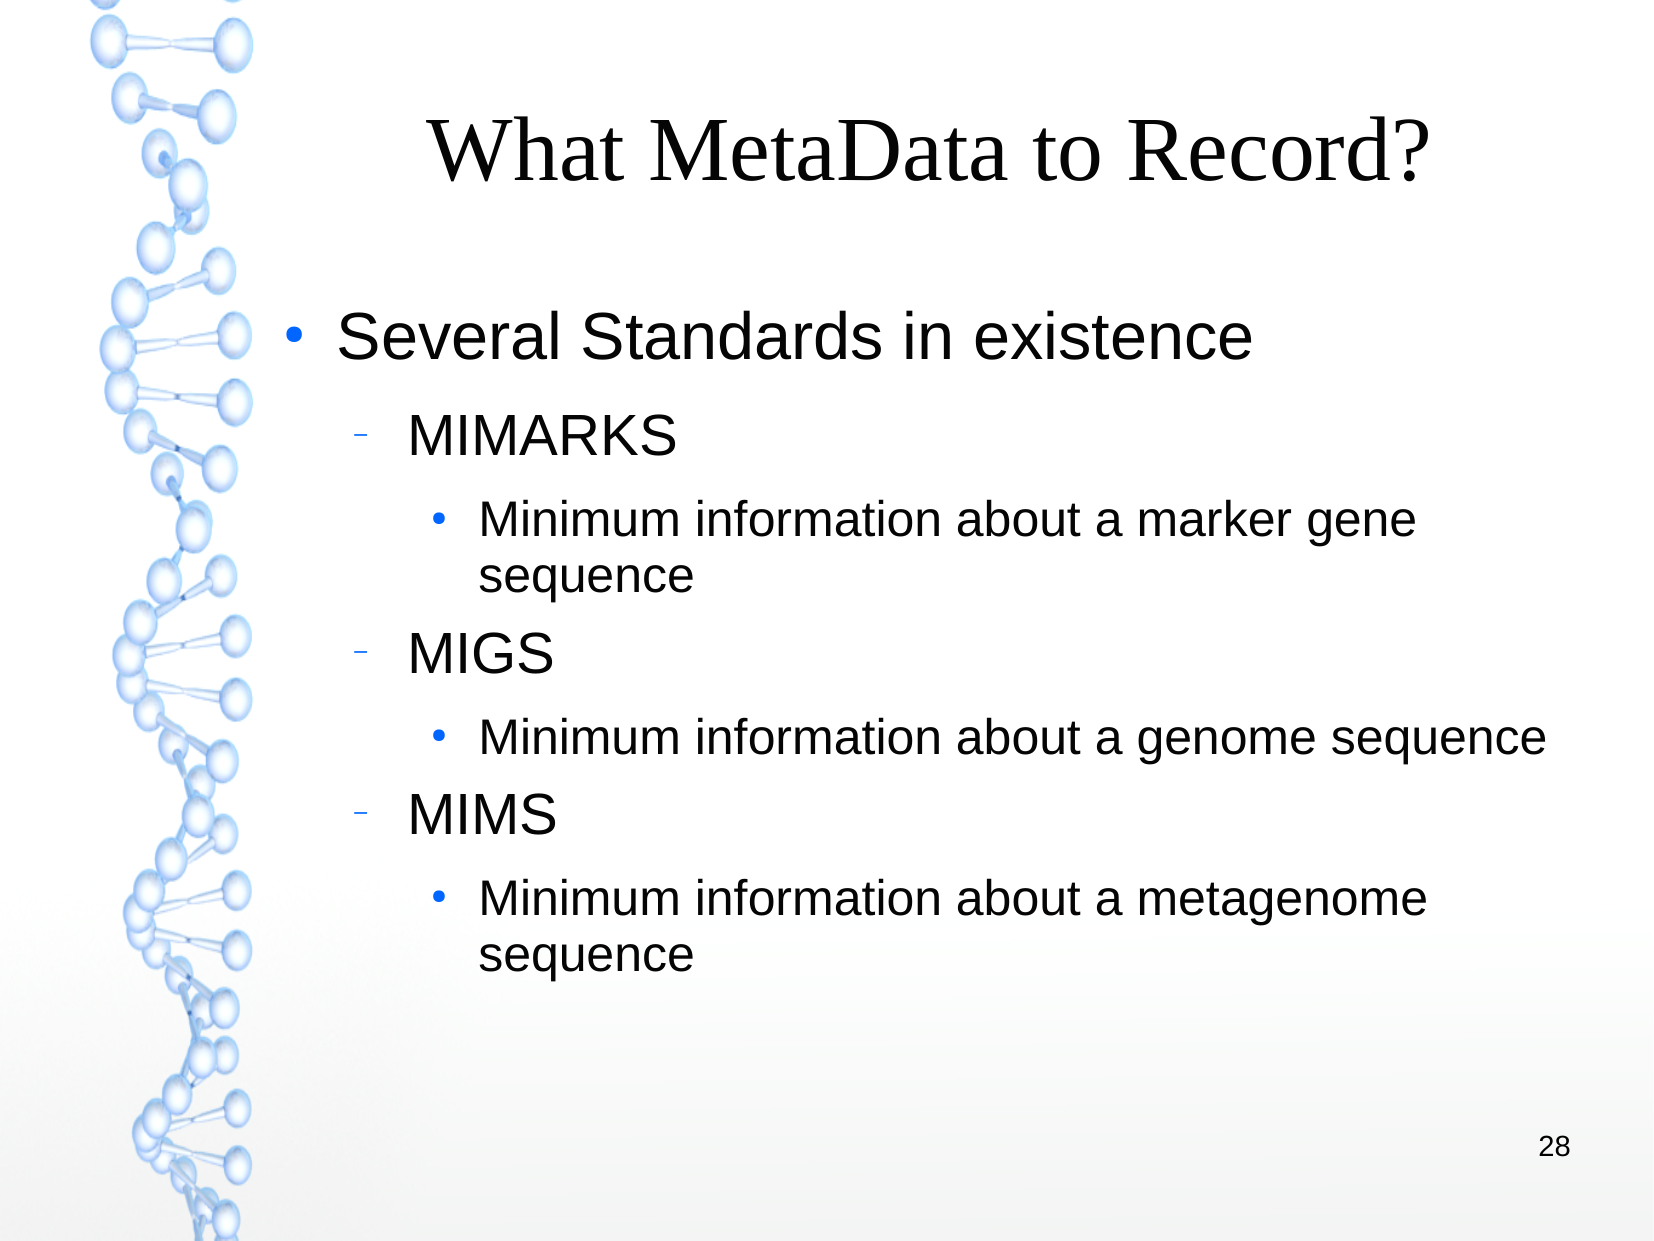

# What MetaData to Record?
Several Standards in existence
MIMARKS
Minimum information about a marker gene sequence
MIGS
Minimum information about a genome sequence
MIMS
Minimum information about a metagenome sequence
28